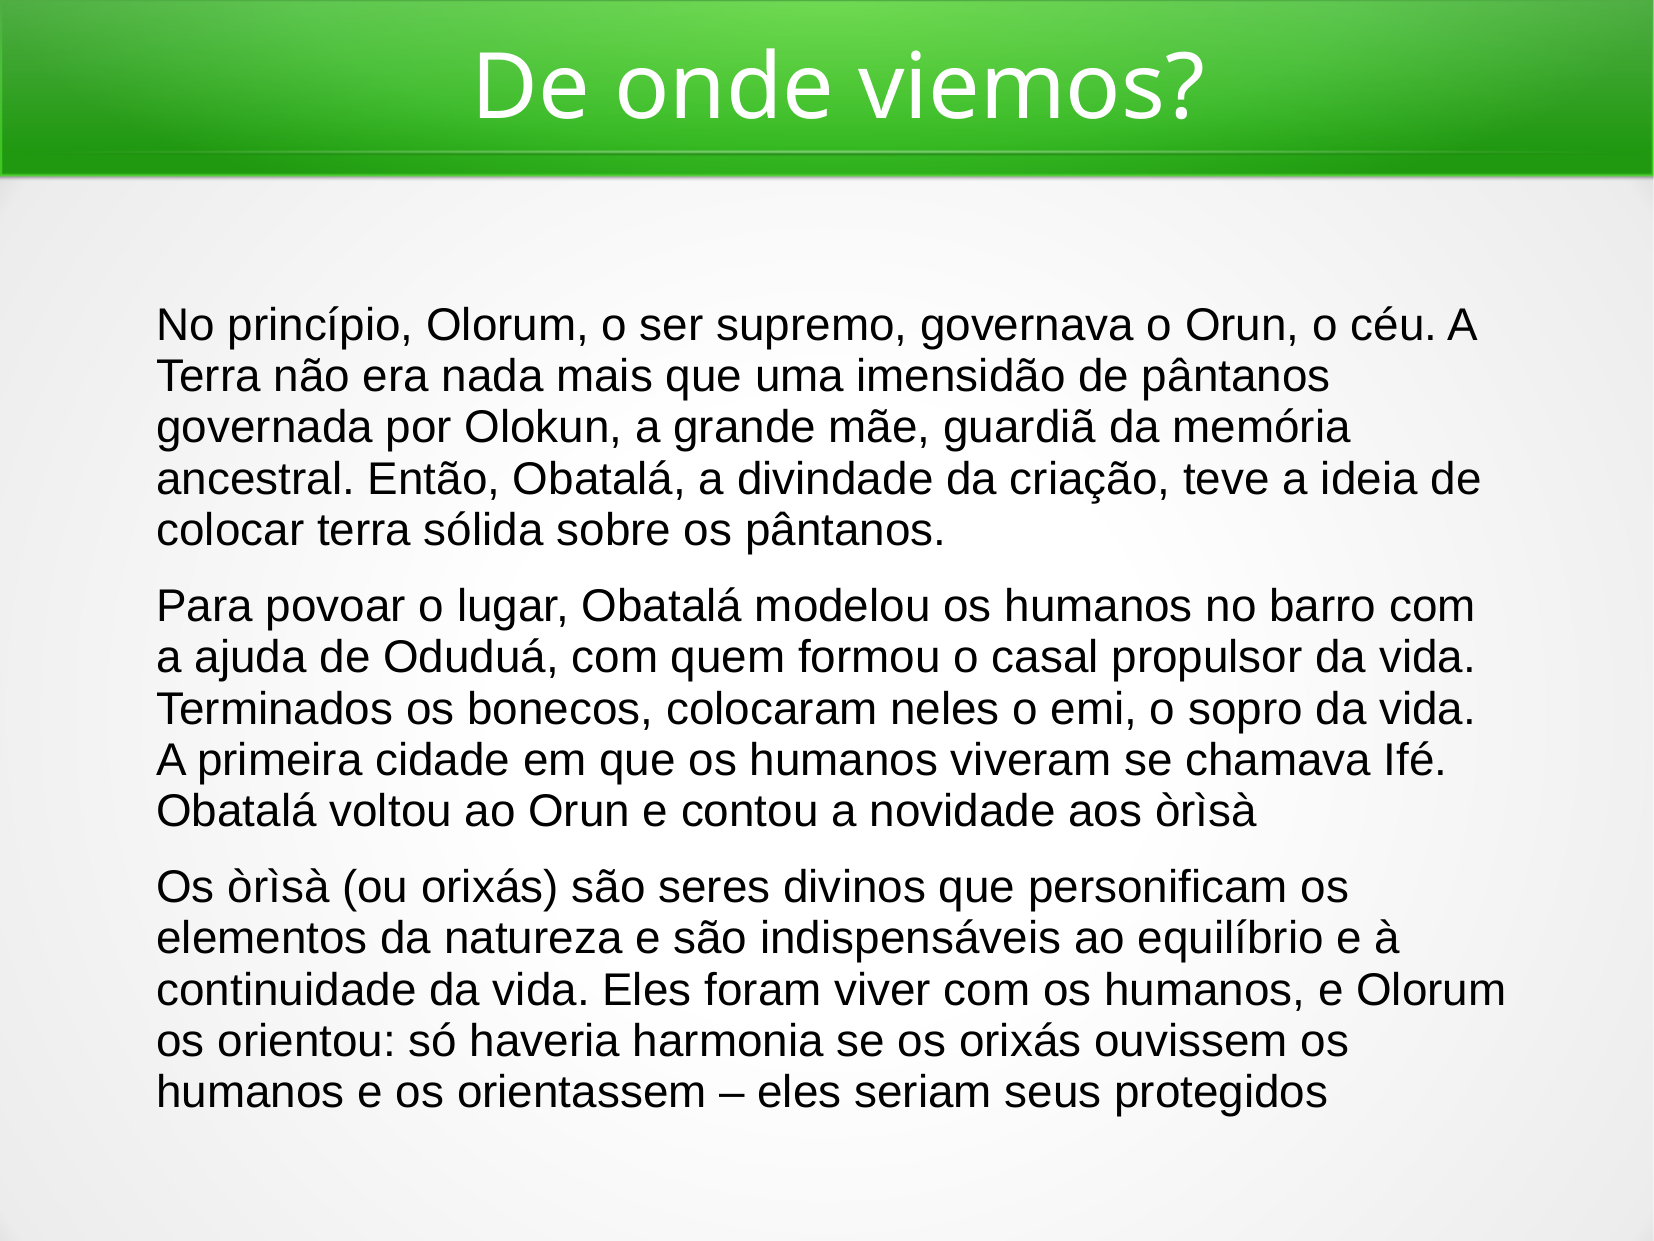

# De onde viemos?
No princípio, Olorum, o ser supremo, governava o Orun, o céu. A Terra não era nada mais que uma imensidão de pântanos governada por Olokun, a grande mãe, guardiã da memória ancestral. Então, Obatalá, a divindade da criação, teve a ideia de colocar terra sólida sobre os pântanos.
Para povoar o lugar, Obatalá modelou os humanos no barro com a ajuda de Oduduá, com quem formou o casal propulsor da vida. Terminados os bonecos, colocaram neles o emi, o sopro da vida. A primeira cidade em que os humanos viveram se chamava Ifé. Obatalá voltou ao Orun e contou a novidade aos òrìsà
Os òrìsà (ou orixás) são seres divinos que personificam os elementos da natureza e são indispensáveis ao equilíbrio e à continuidade da vida. Eles foram viver com os humanos, e Olorum os orientou: só haveria harmonia se os orixás ouvissem os humanos e os orientassem – eles seriam seus protegidos